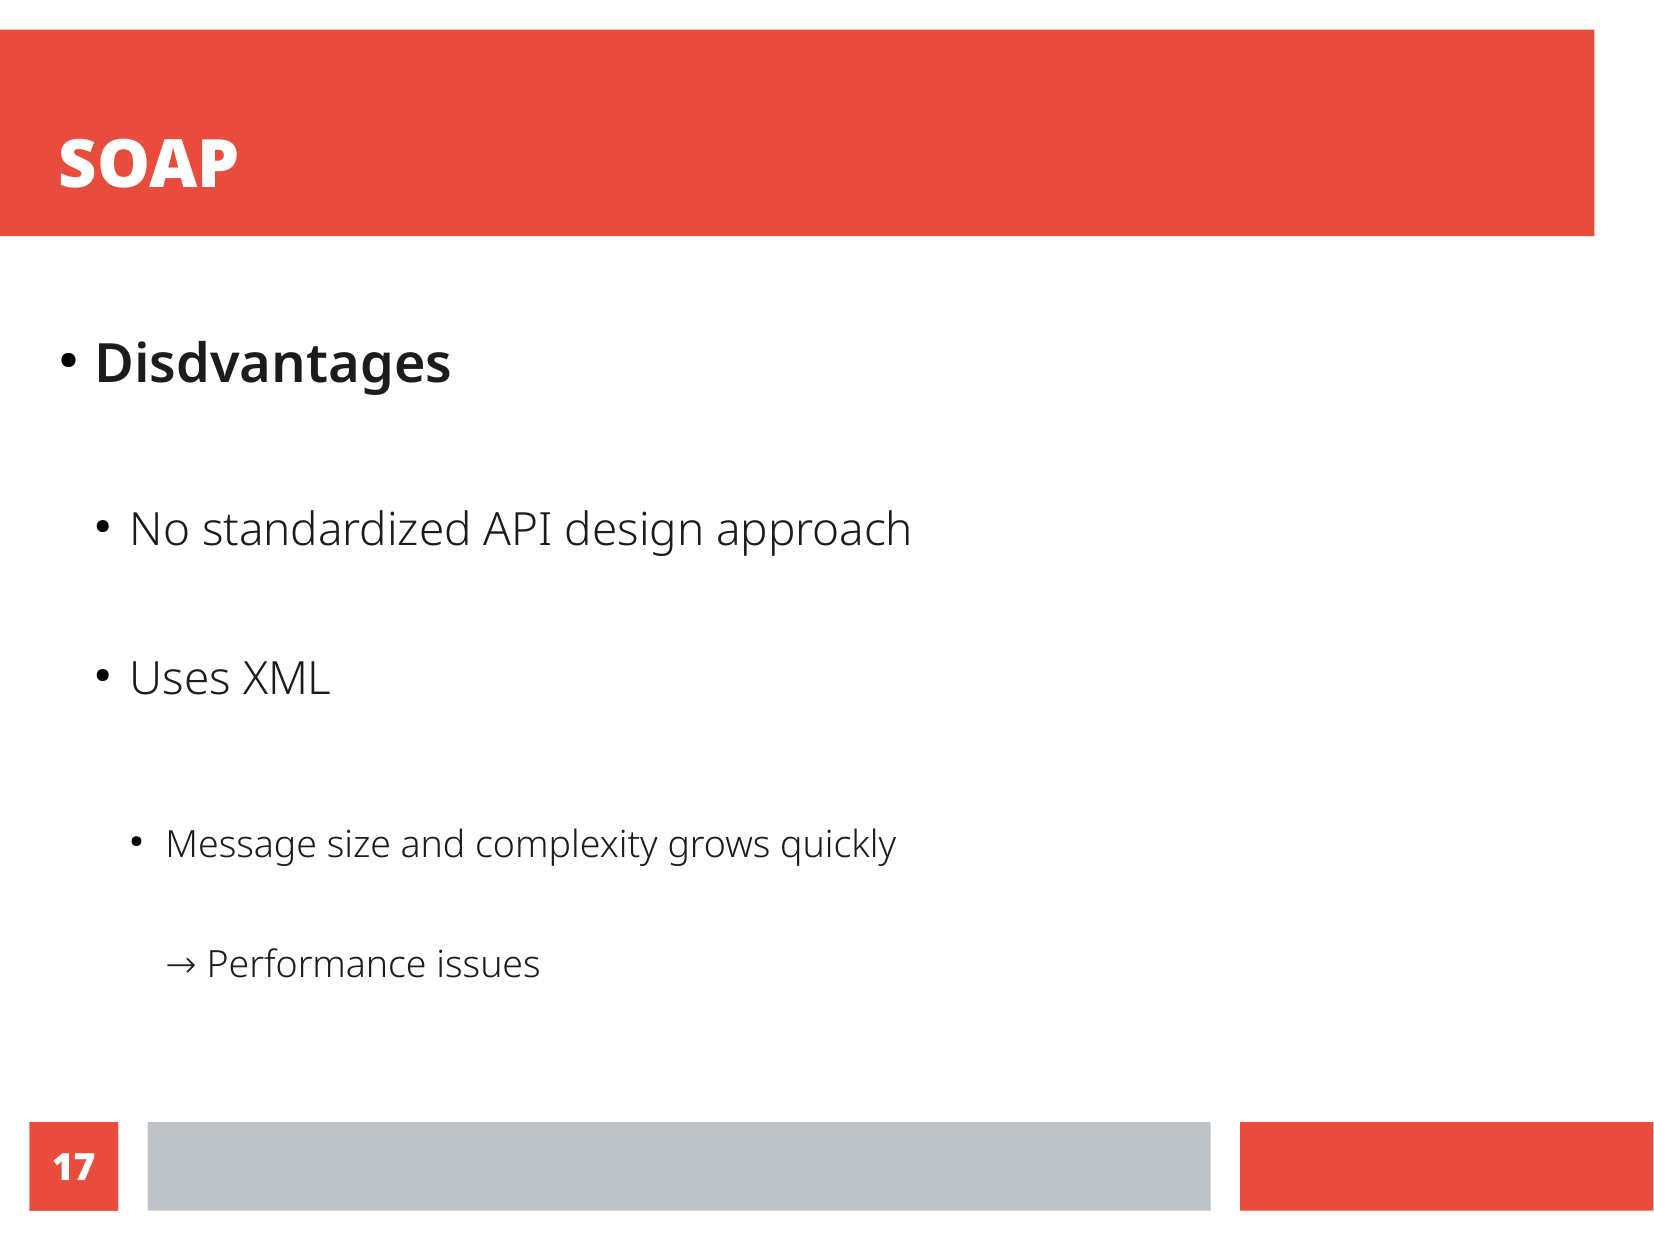

# SOAP
Disdvantages
No standardized API design approach
Uses XML
Message size and complexity grows quickly
→ Performance issues
17